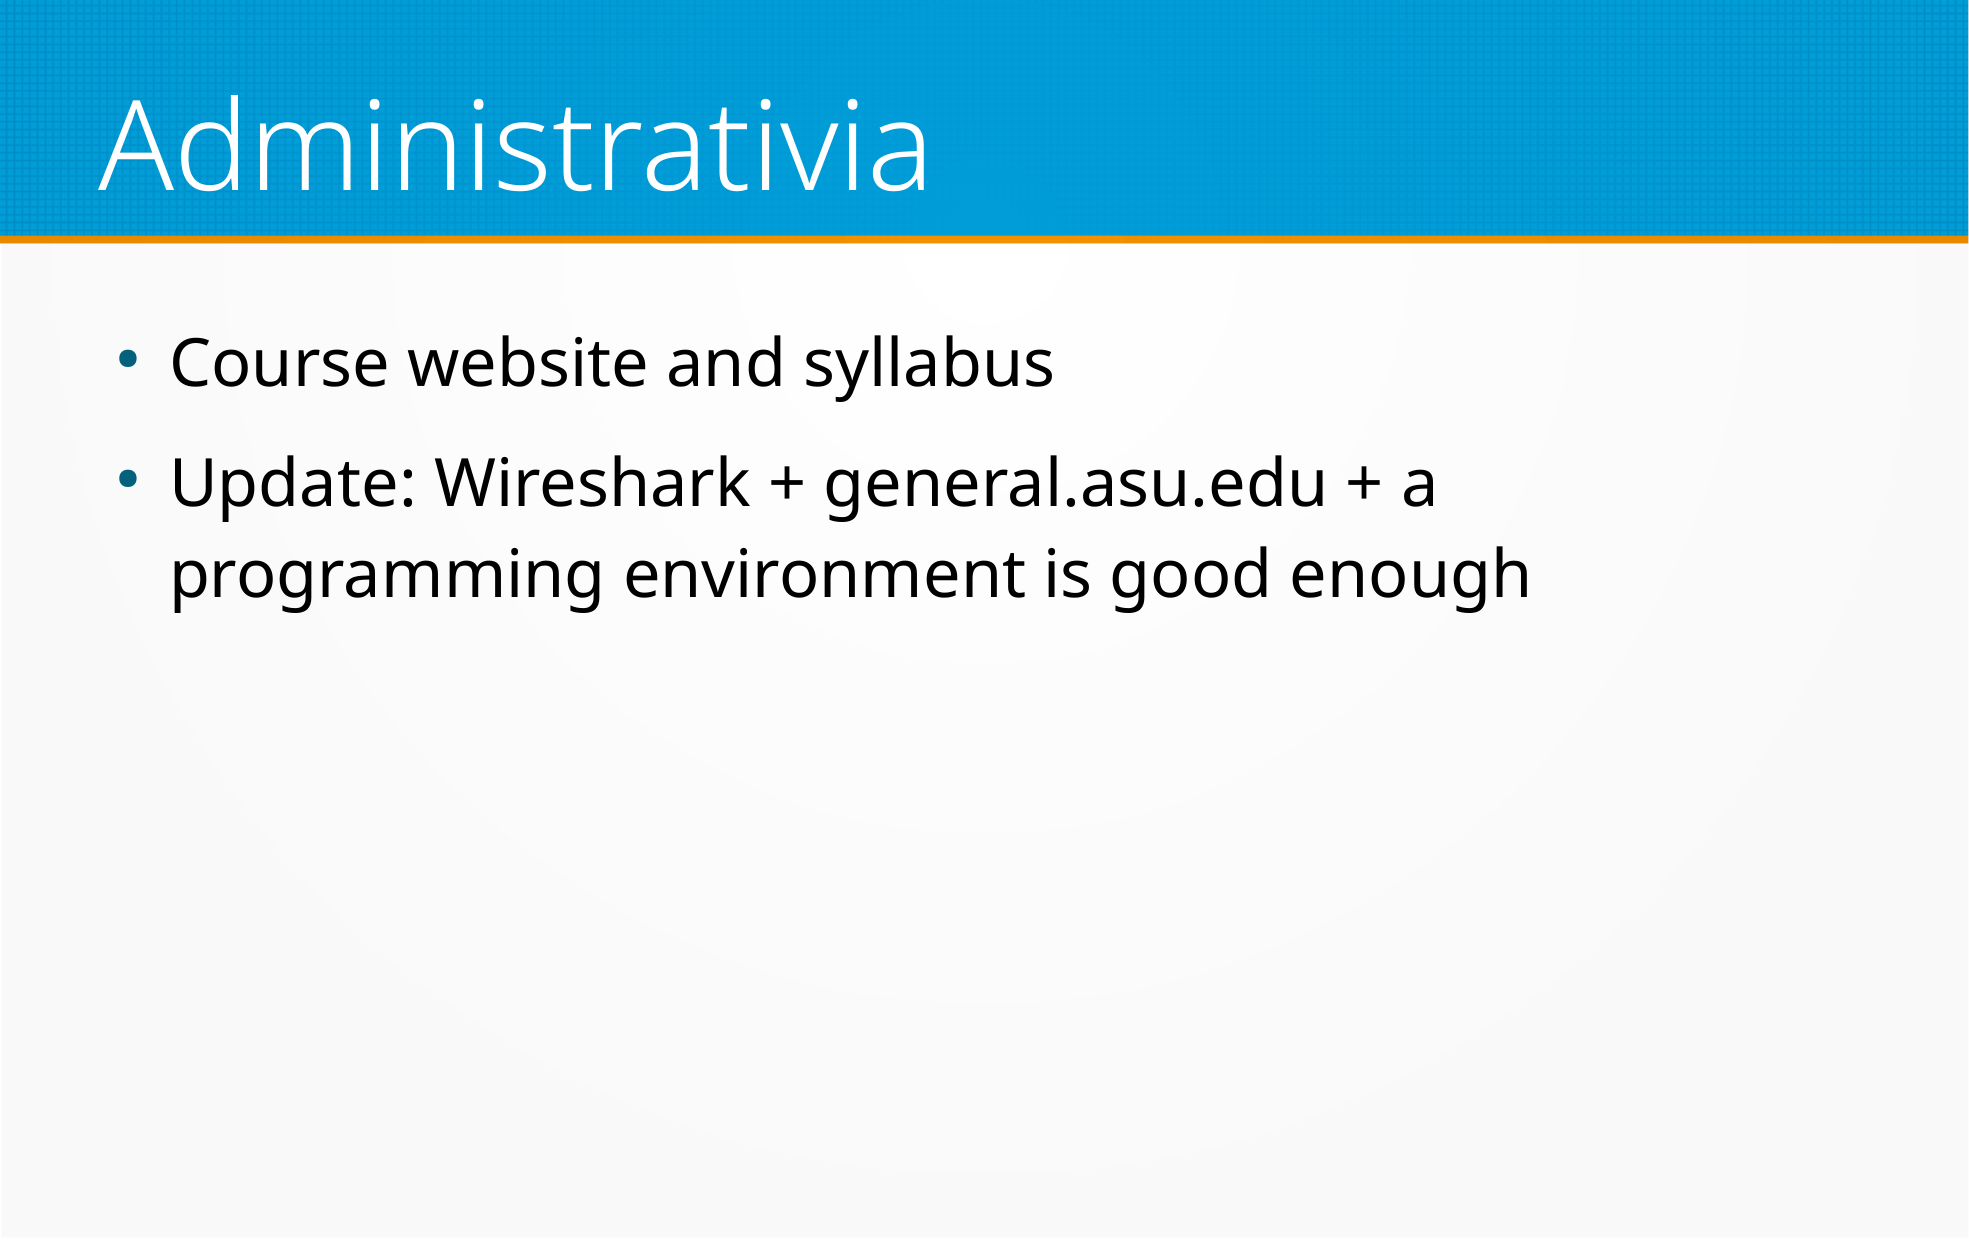

# Administrativia
Course website and syllabus
Update: Wireshark + general.asu.edu + a programming environment is good enough